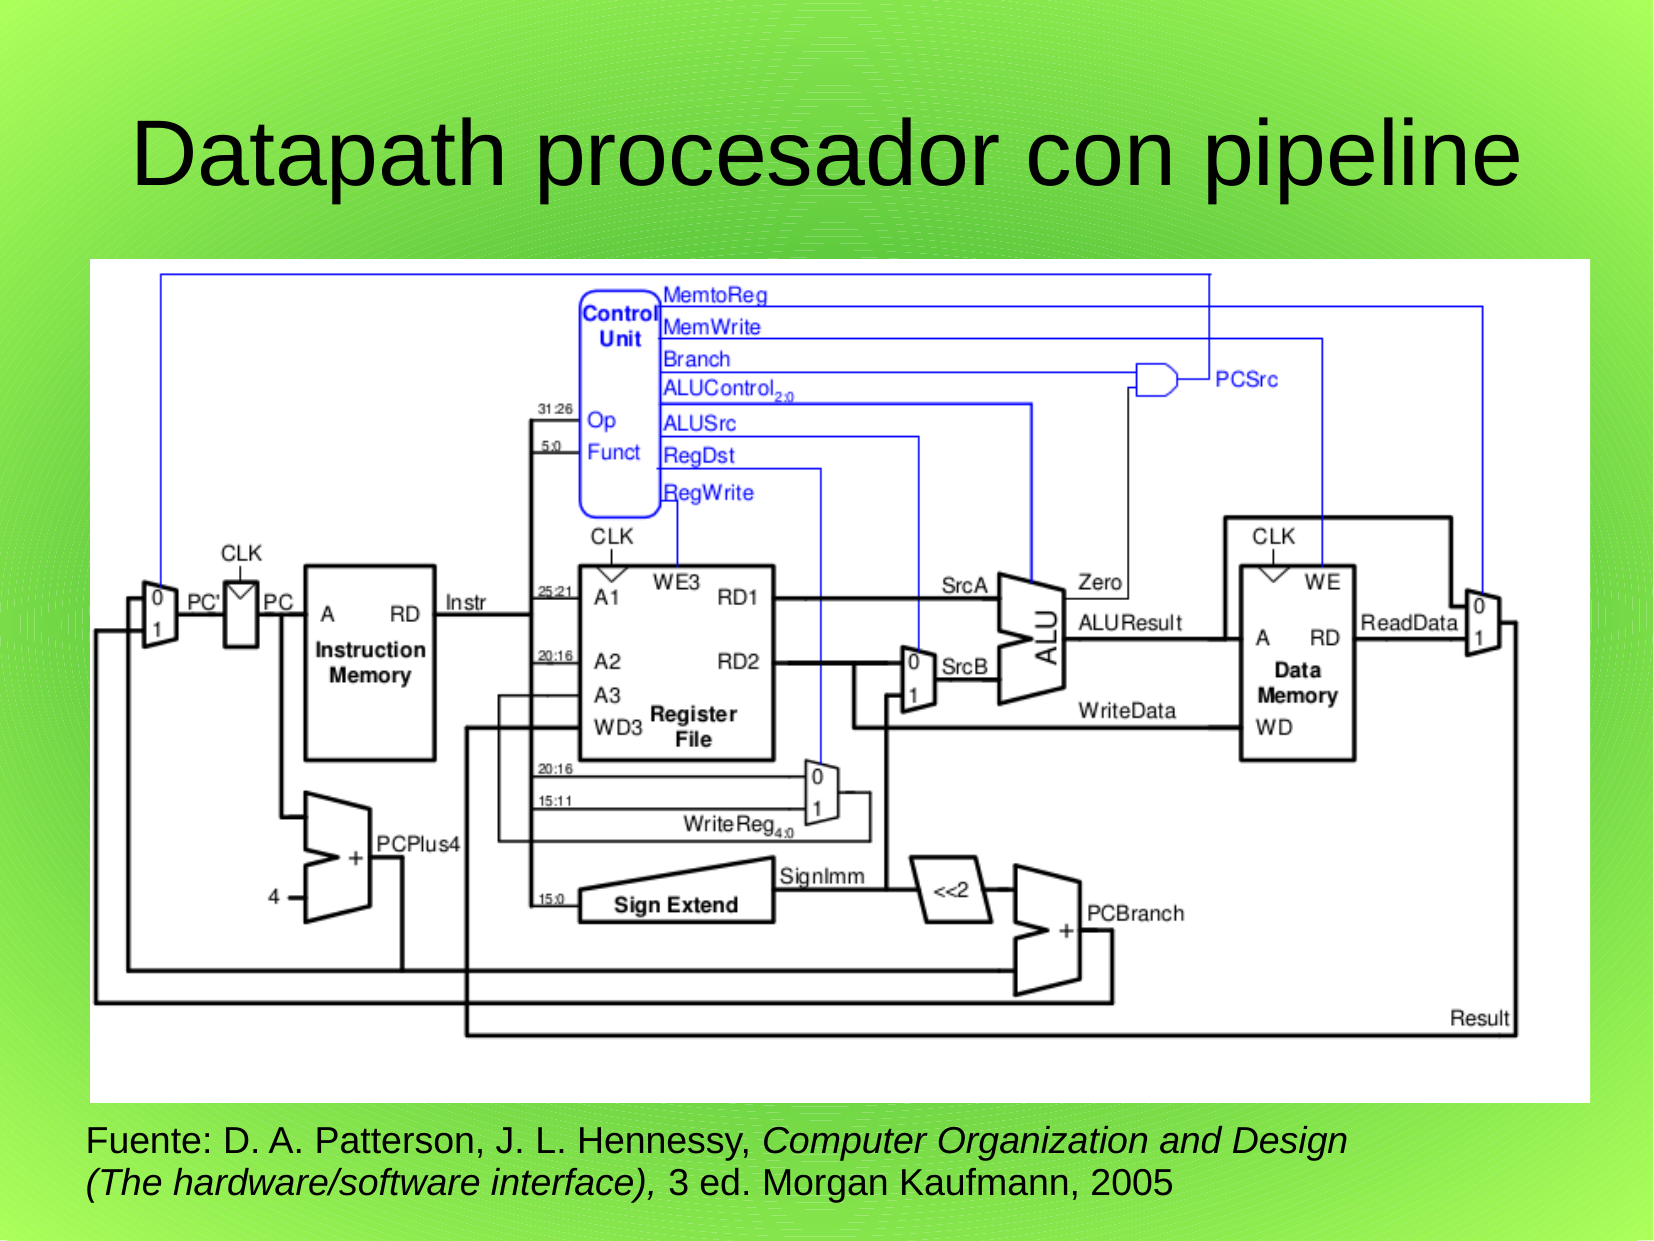

# Datapath procesador con pipeline
Fuente: D. A. Patterson, J. L. Hennessy, Computer Organization and Design (The hardware/software interface), 3 ed. Morgan Kaufmann, 2005